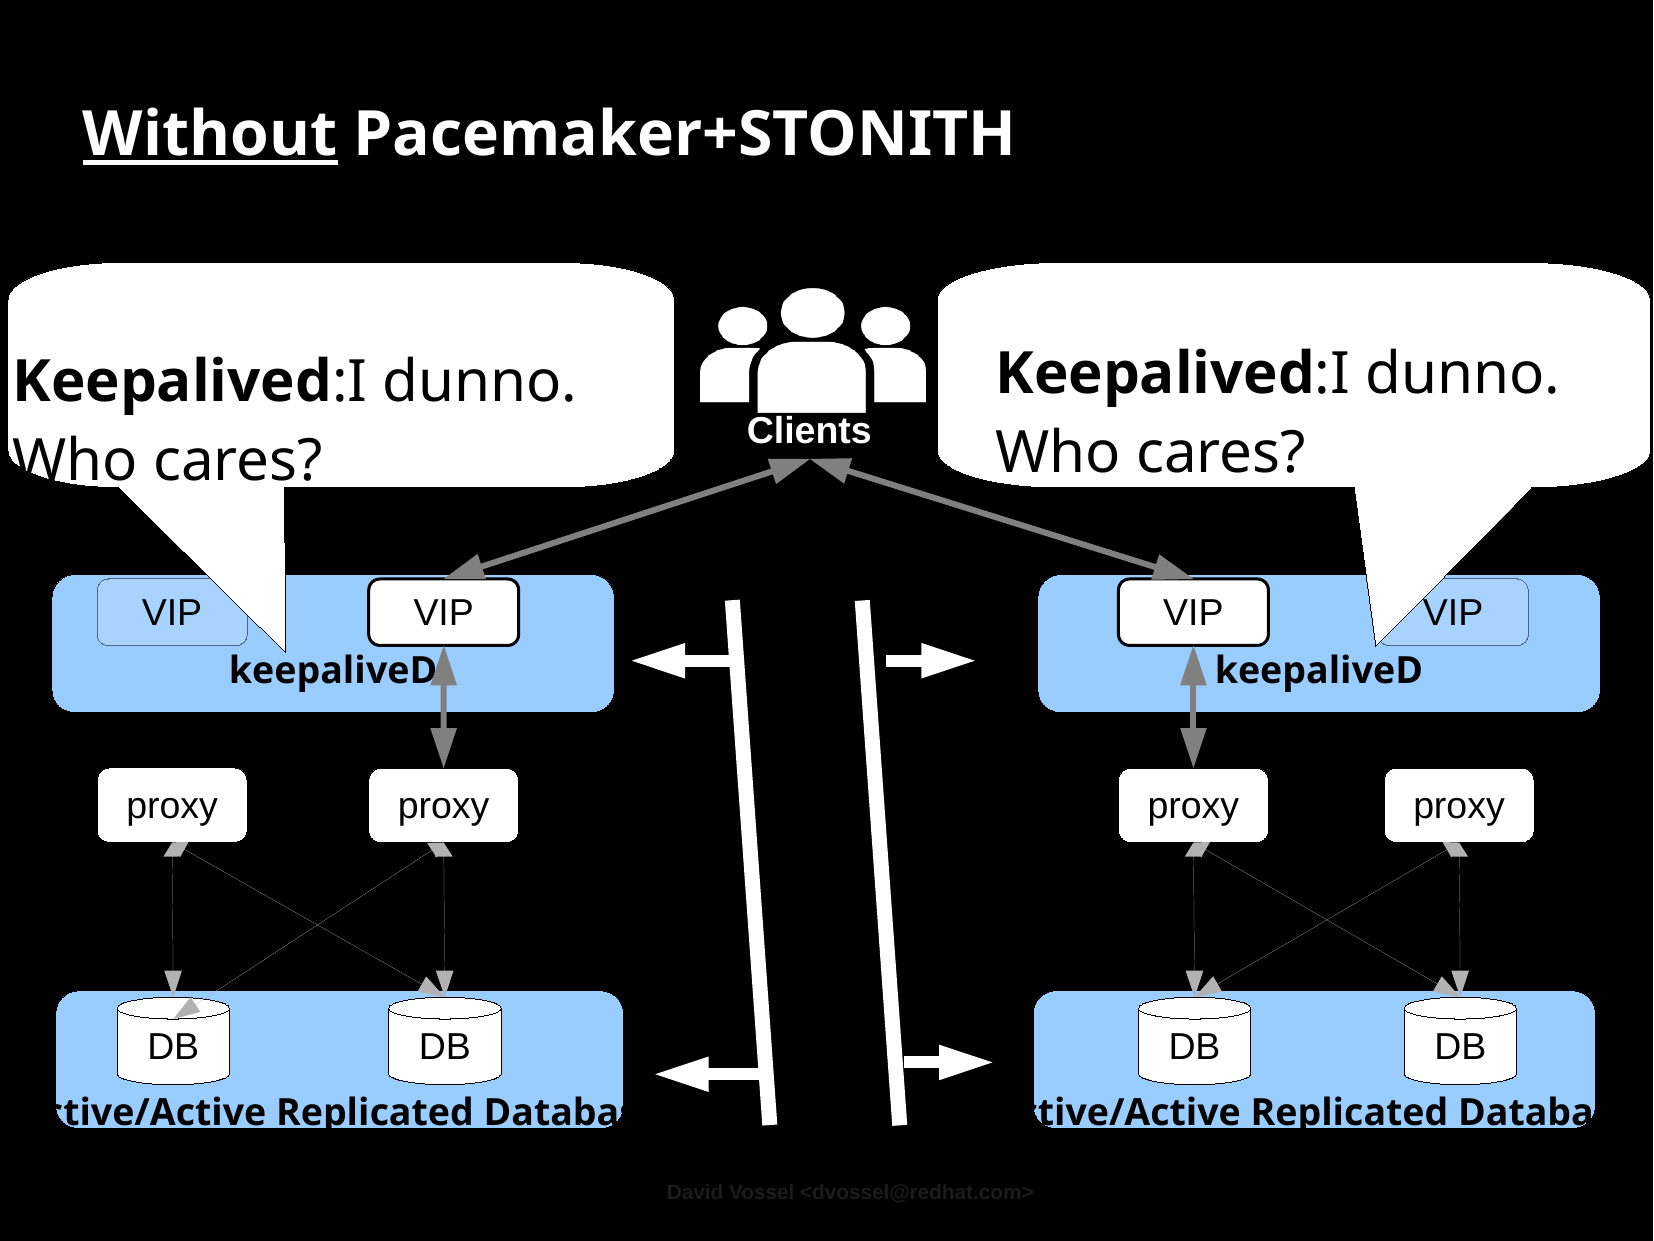

# Without Pacemaker+STONITH
Keepalived:I dunno. Who cares?
Keepalived:I dunno. Who cares?
Clients
keepaliveD
keepaliveD
keepaliveD
VIP
VIP
VIP
VIP
proxy
proxy
proxy
proxy
Active/Active Replicated Database
Active/Active Replicated Database
DB
DB
DB
DB